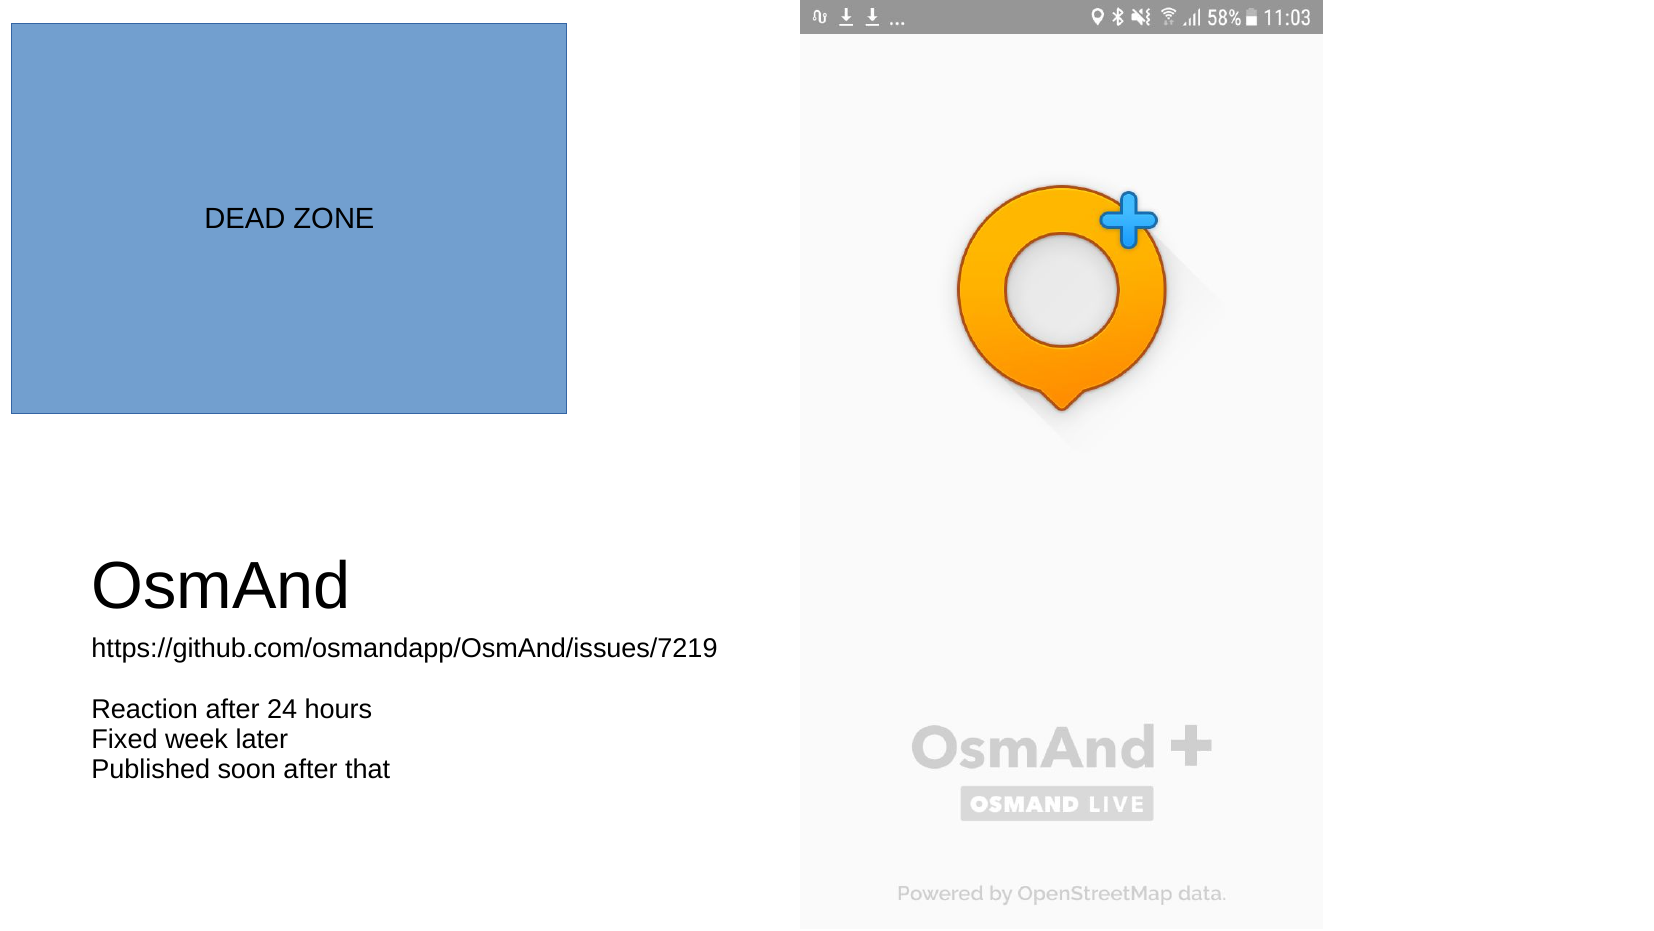

#
OsmAnd
https://github.com/osmandapp/OsmAnd/issues/7219
Reaction after 24 hours
Fixed week later
Published soon after that